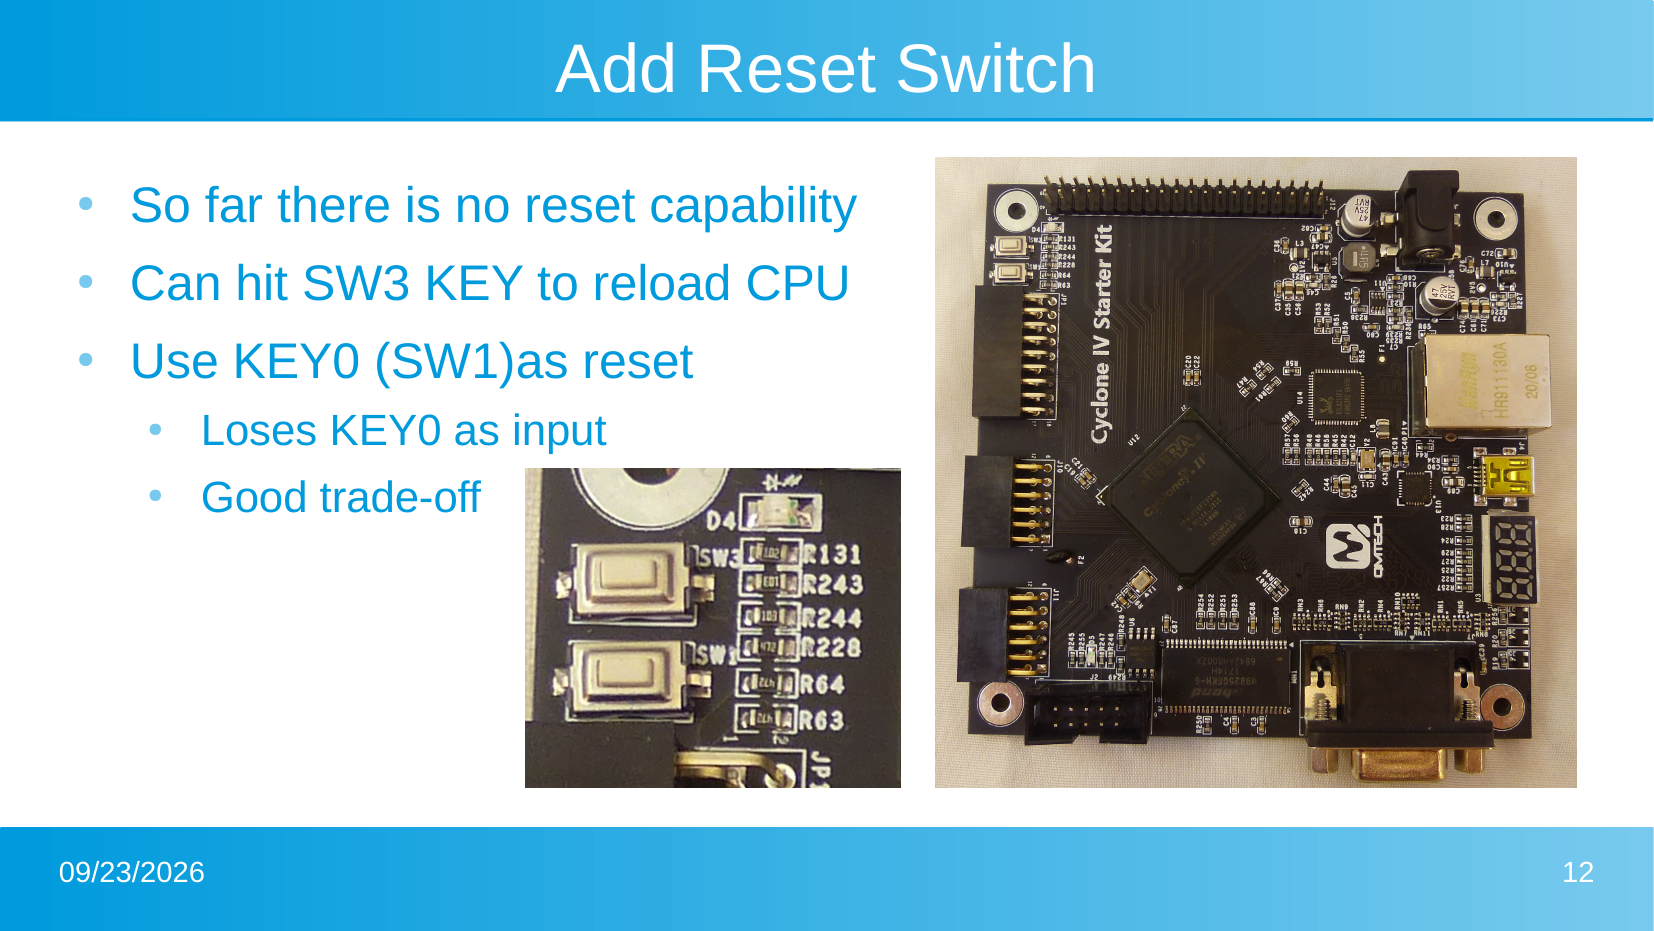

# Add Reset Switch
So far there is no reset capability
Can hit SW3 KEY to reload CPU
Use KEY0 (SW1)as reset
Loses KEY0 as input
Good trade-off
12